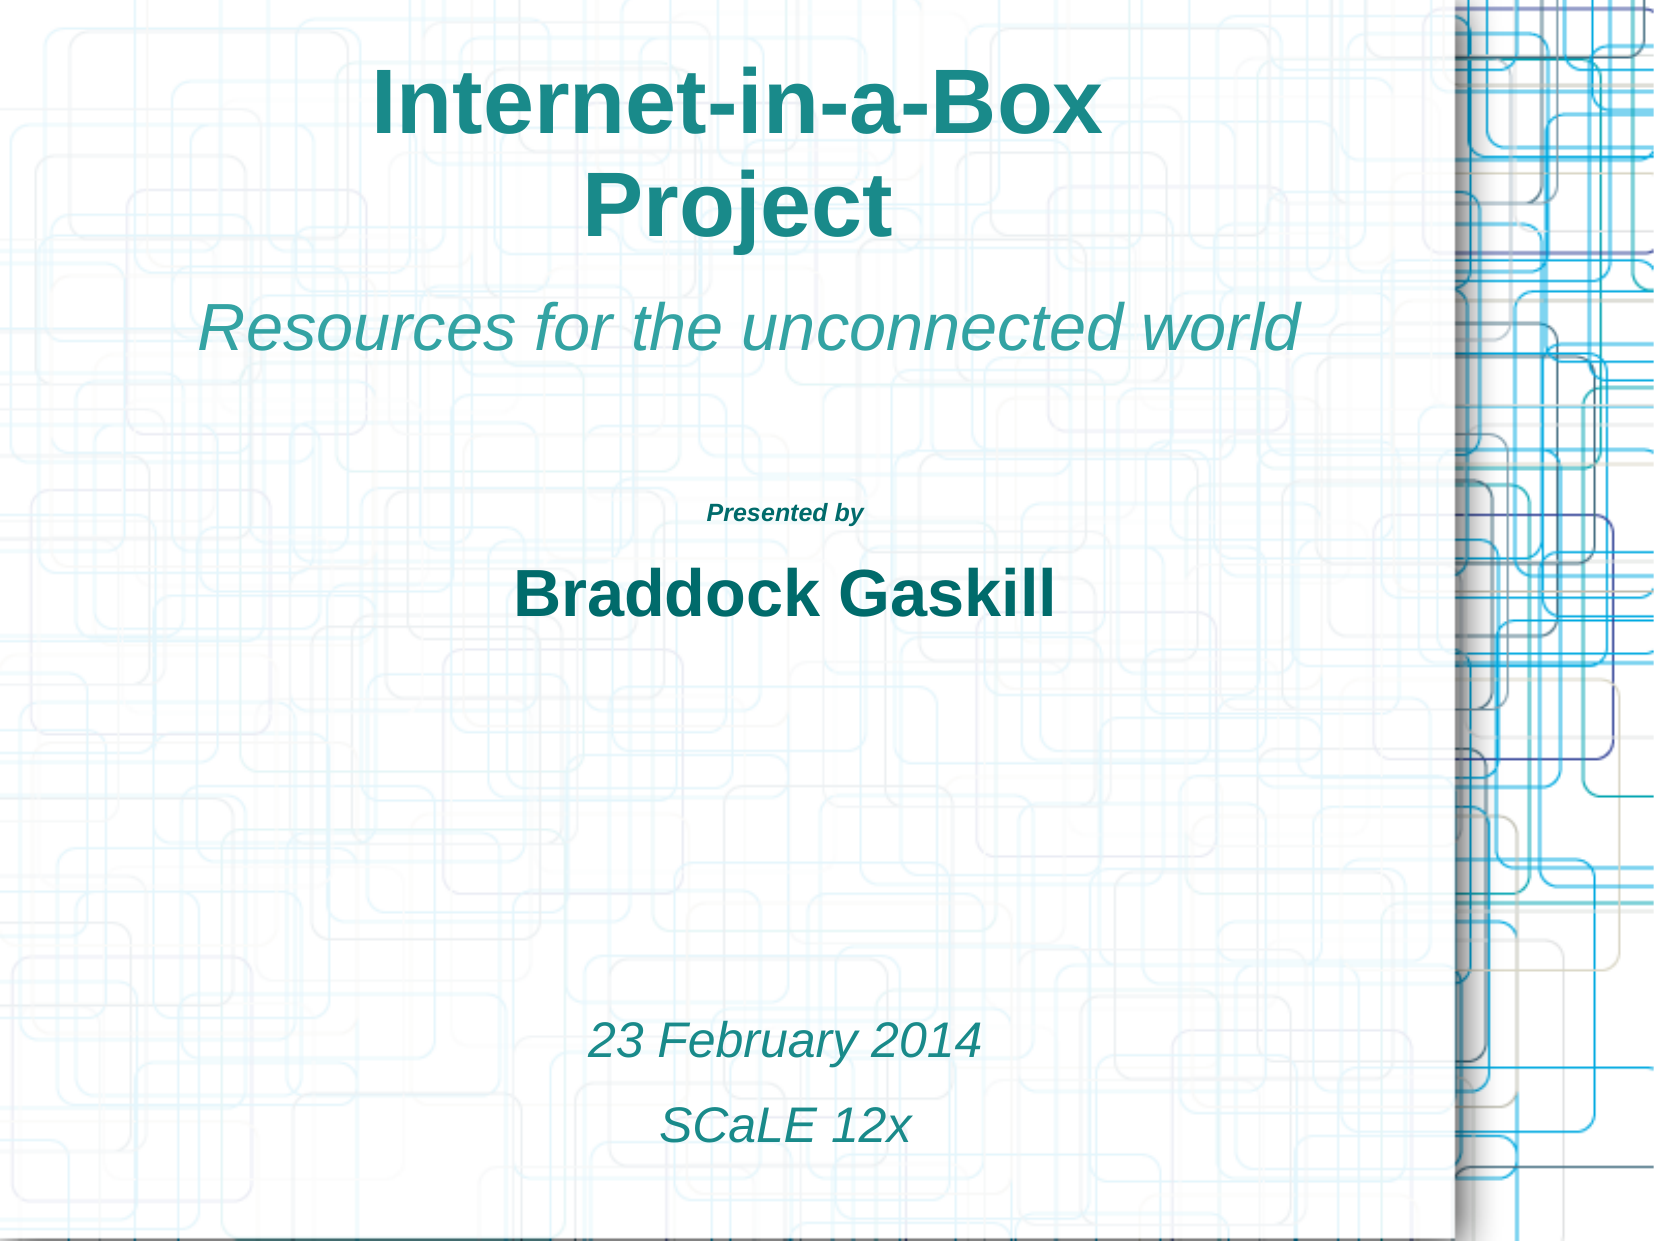

# Internet-in-a-Box Project
Resources for the unconnected world
Presented by
Braddock Gaskill
23 February 2014
SCaLE 12x